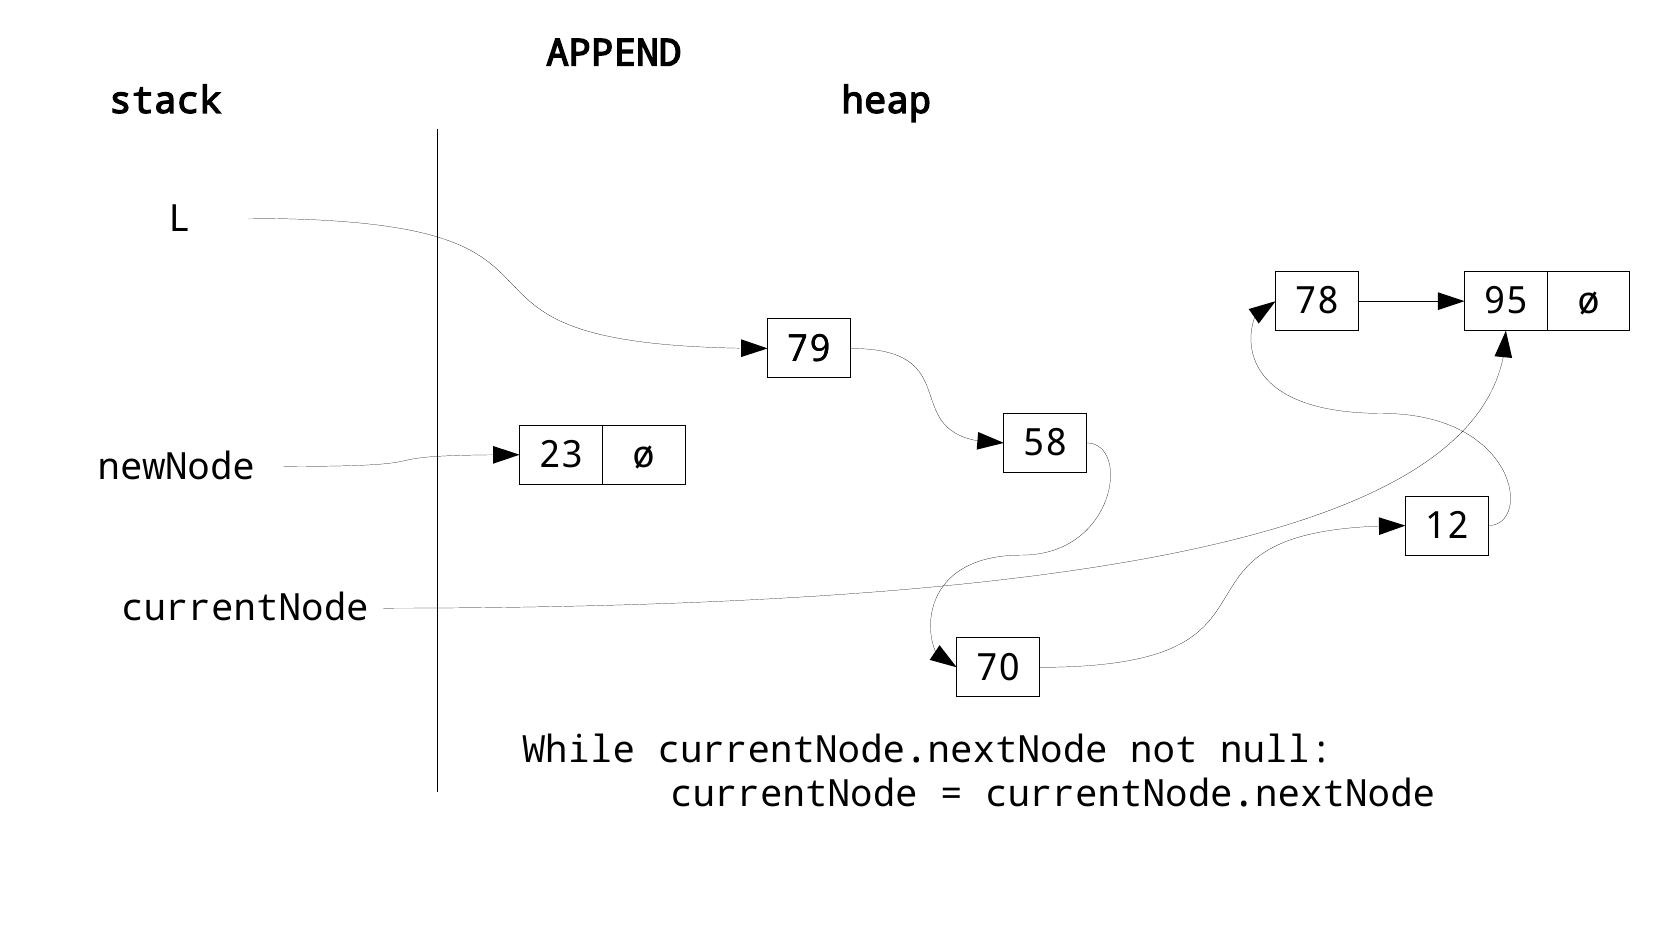

APPEND
stack
heap
L
78
95
ø
79
79
58
23
ø
newNode
12
currentNode
70
While currentNode.nextNode not null:
 	currentNode = currentNode.nextNode